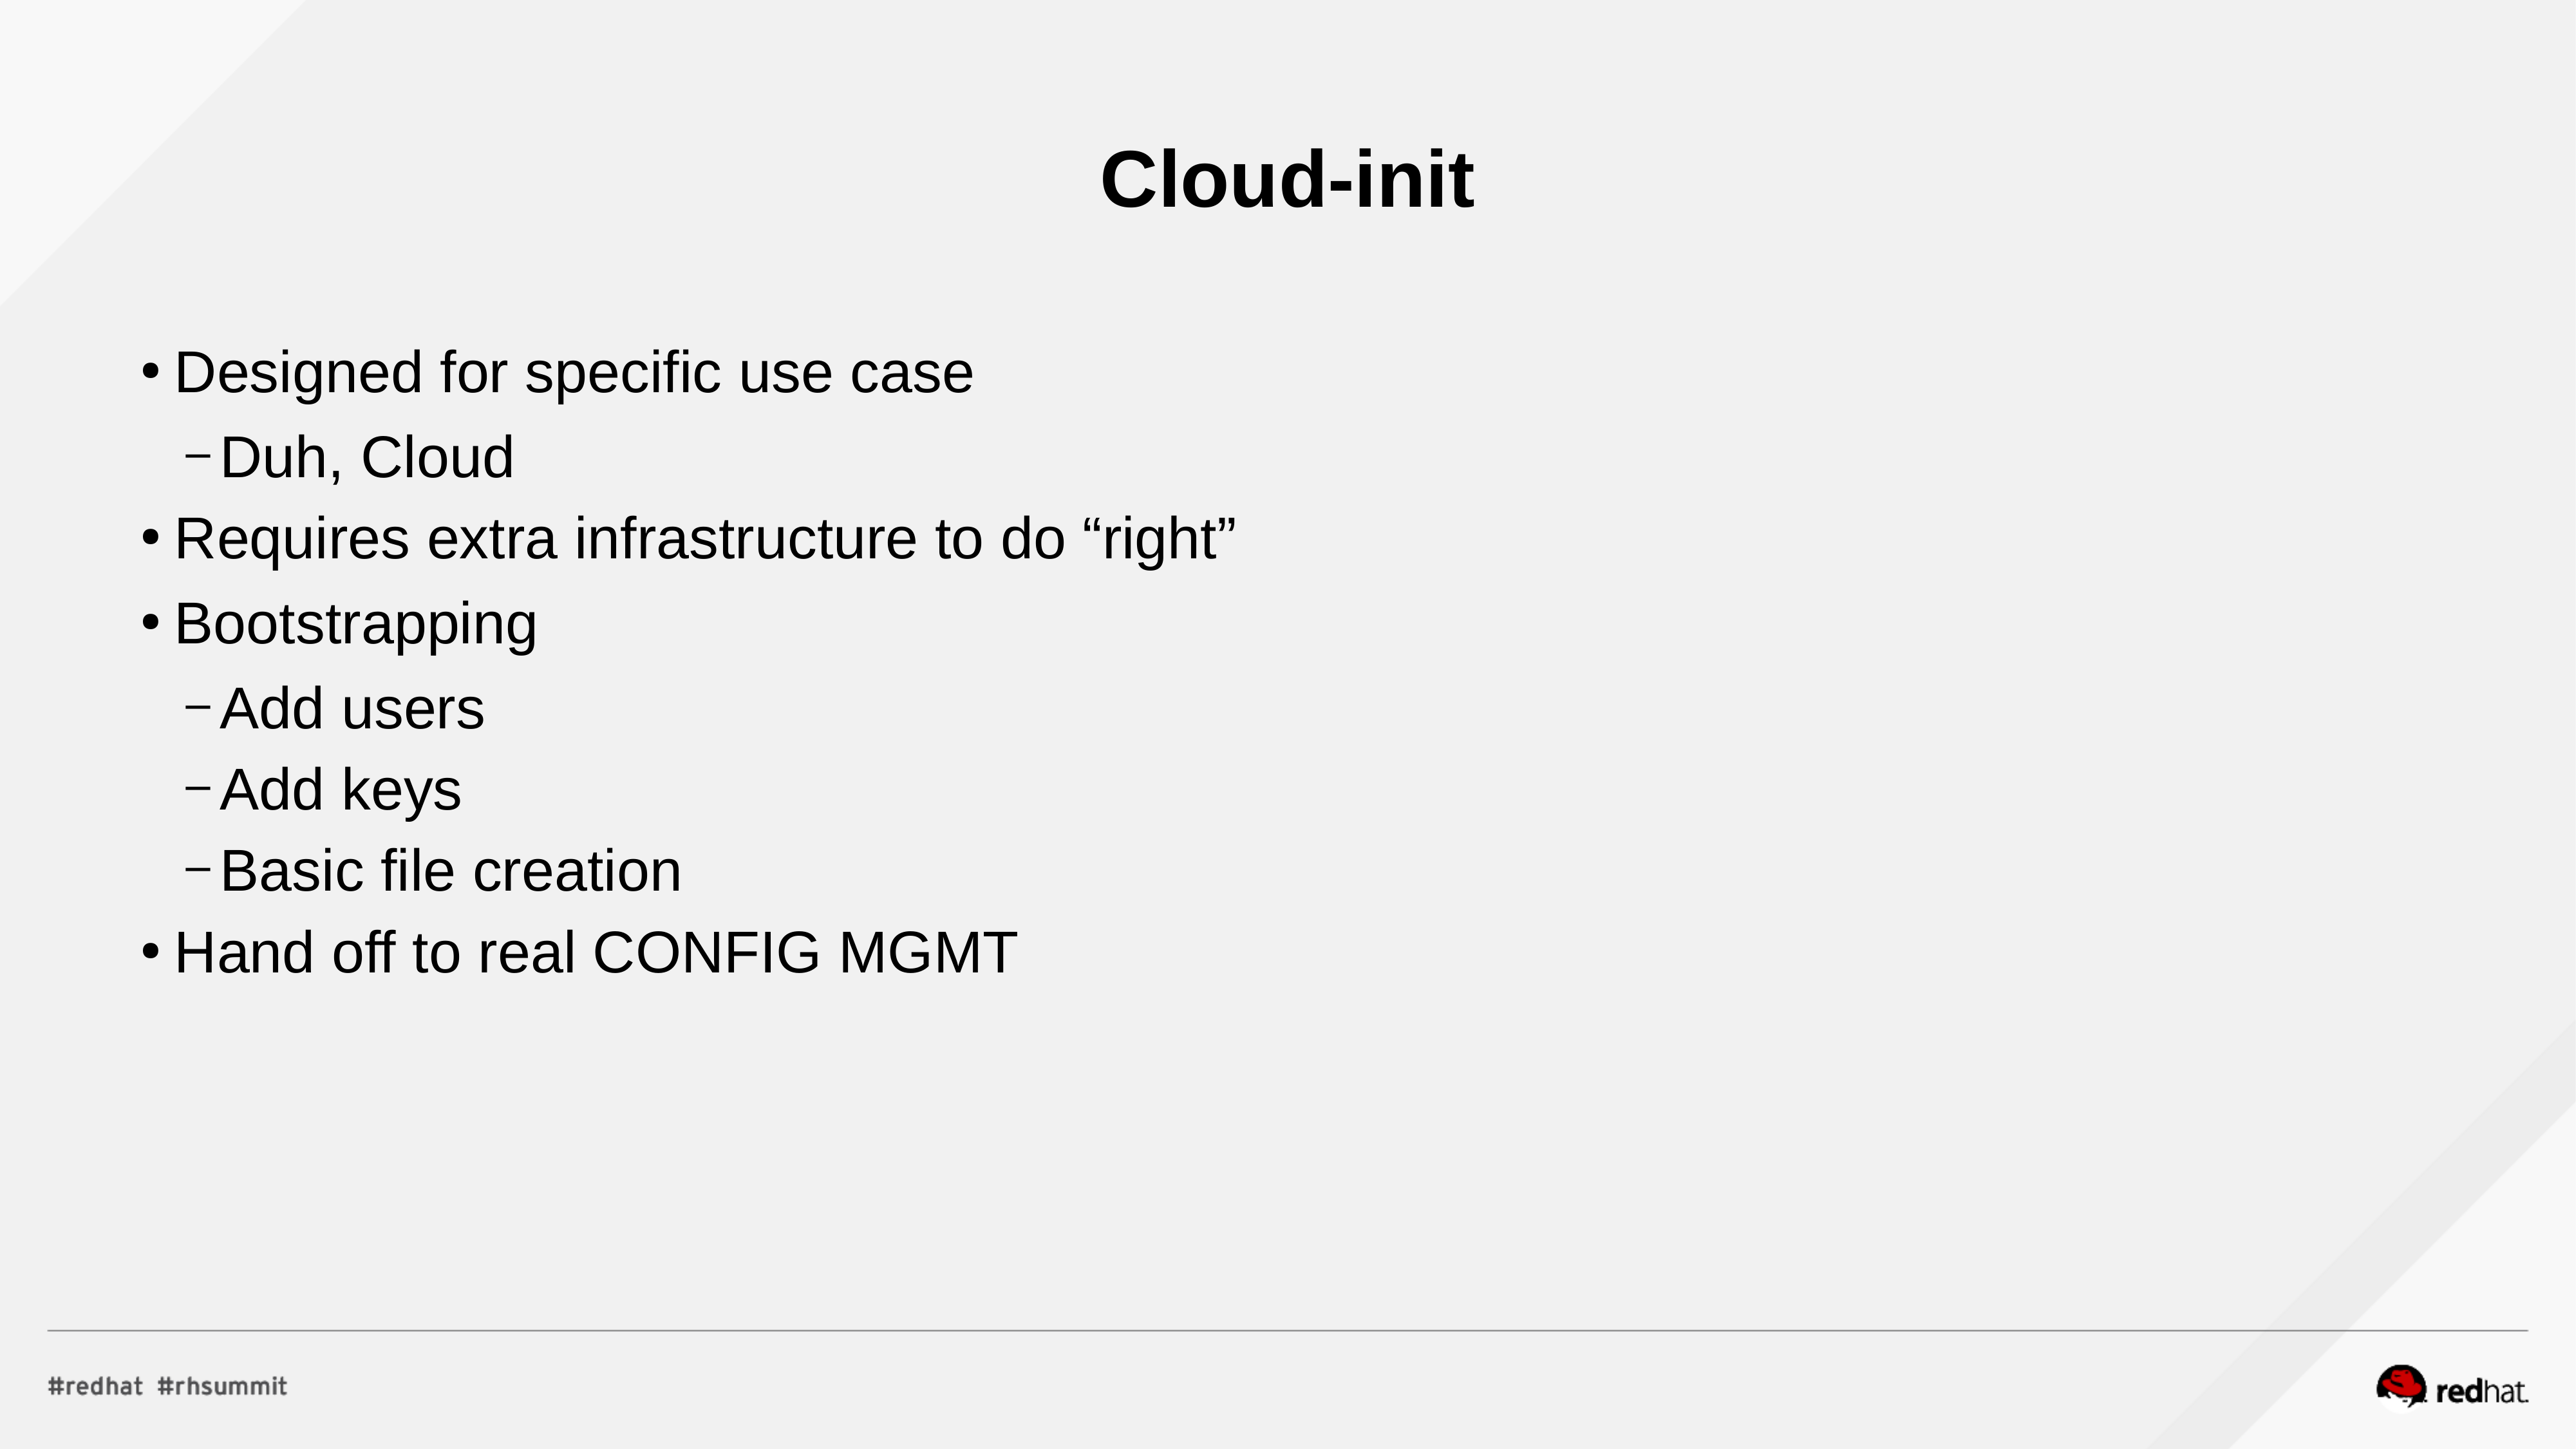

# Cloud-init
Designed for specific use case
Duh, Cloud
Requires extra infrastructure to do “right”
Bootstrapping
Add users
Add keys
Basic file creation
Hand off to real CONFIG MGMT